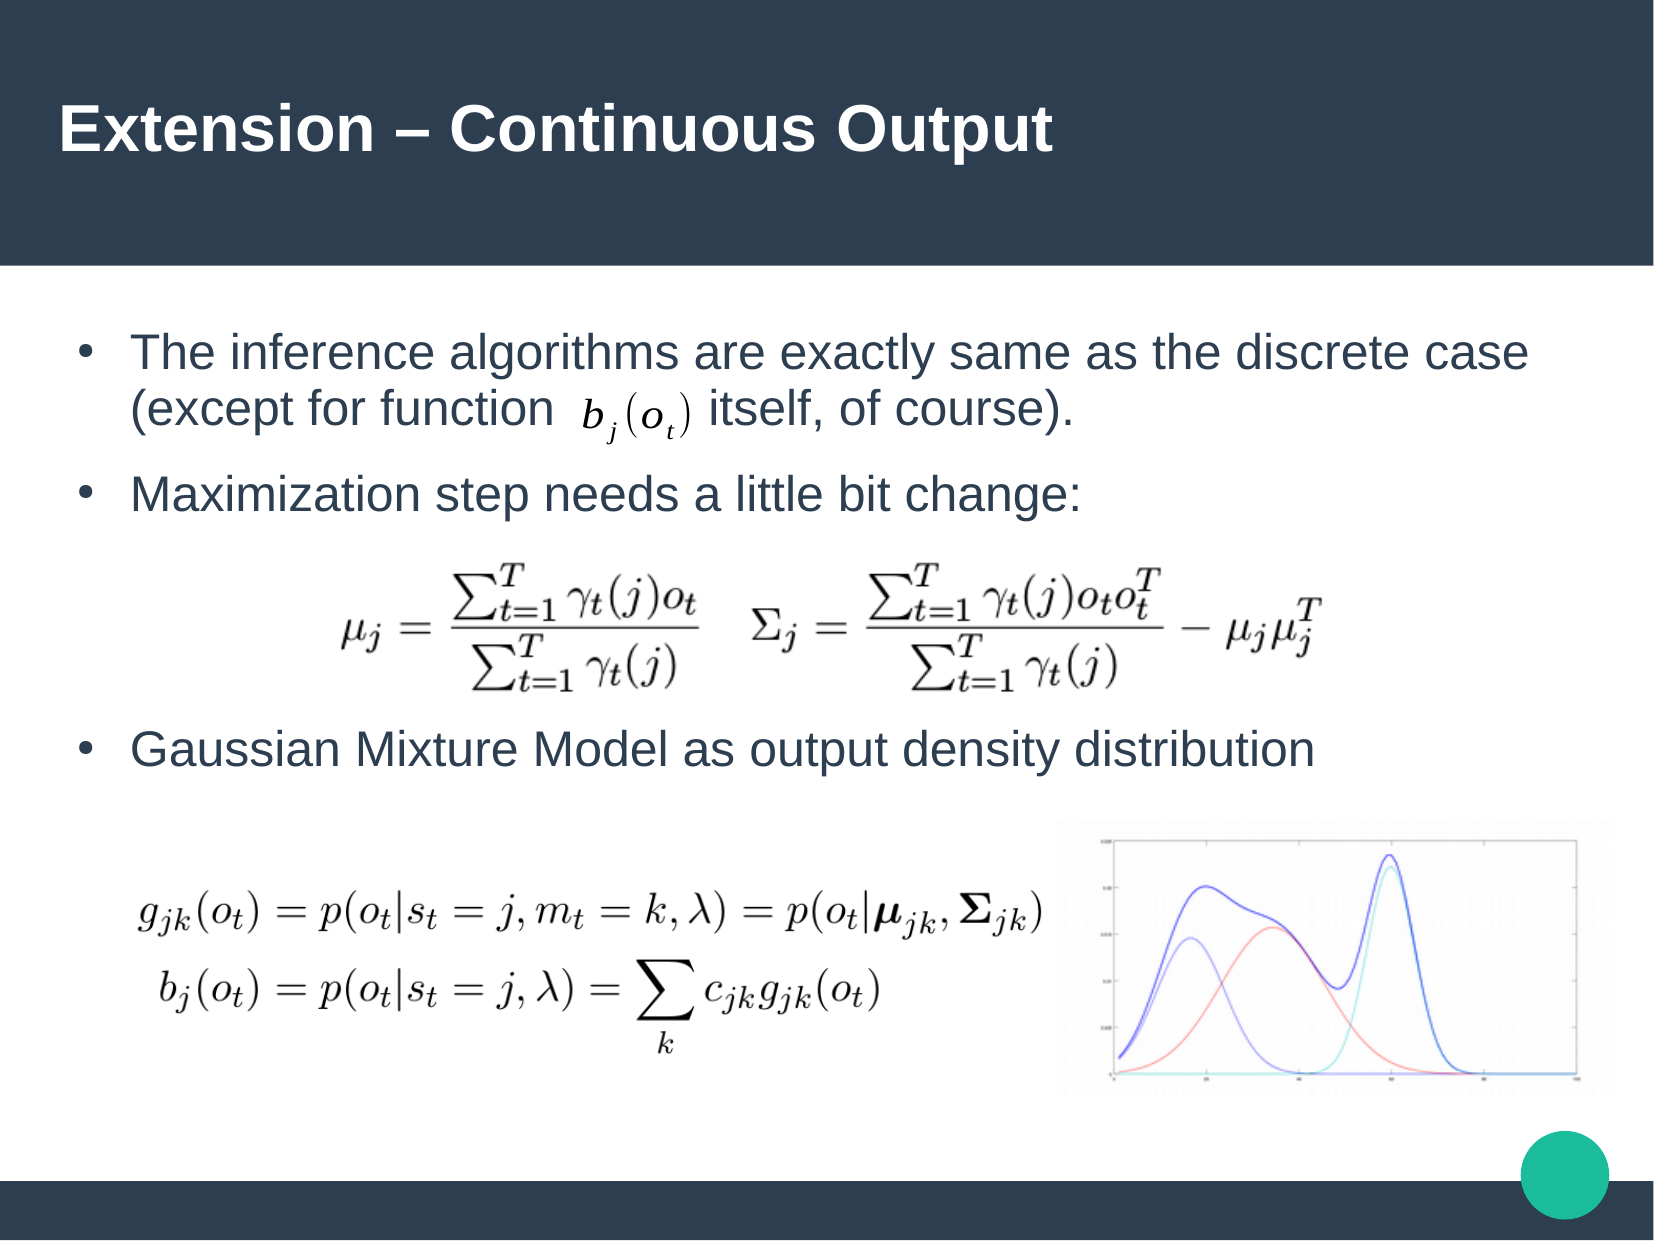

# Extension – Continuous Output
The inference algorithms are exactly same as the discrete case (except for function itself, of course).
Maximization step needs a little bit change:
Gaussian Mixture Model as output density distribution